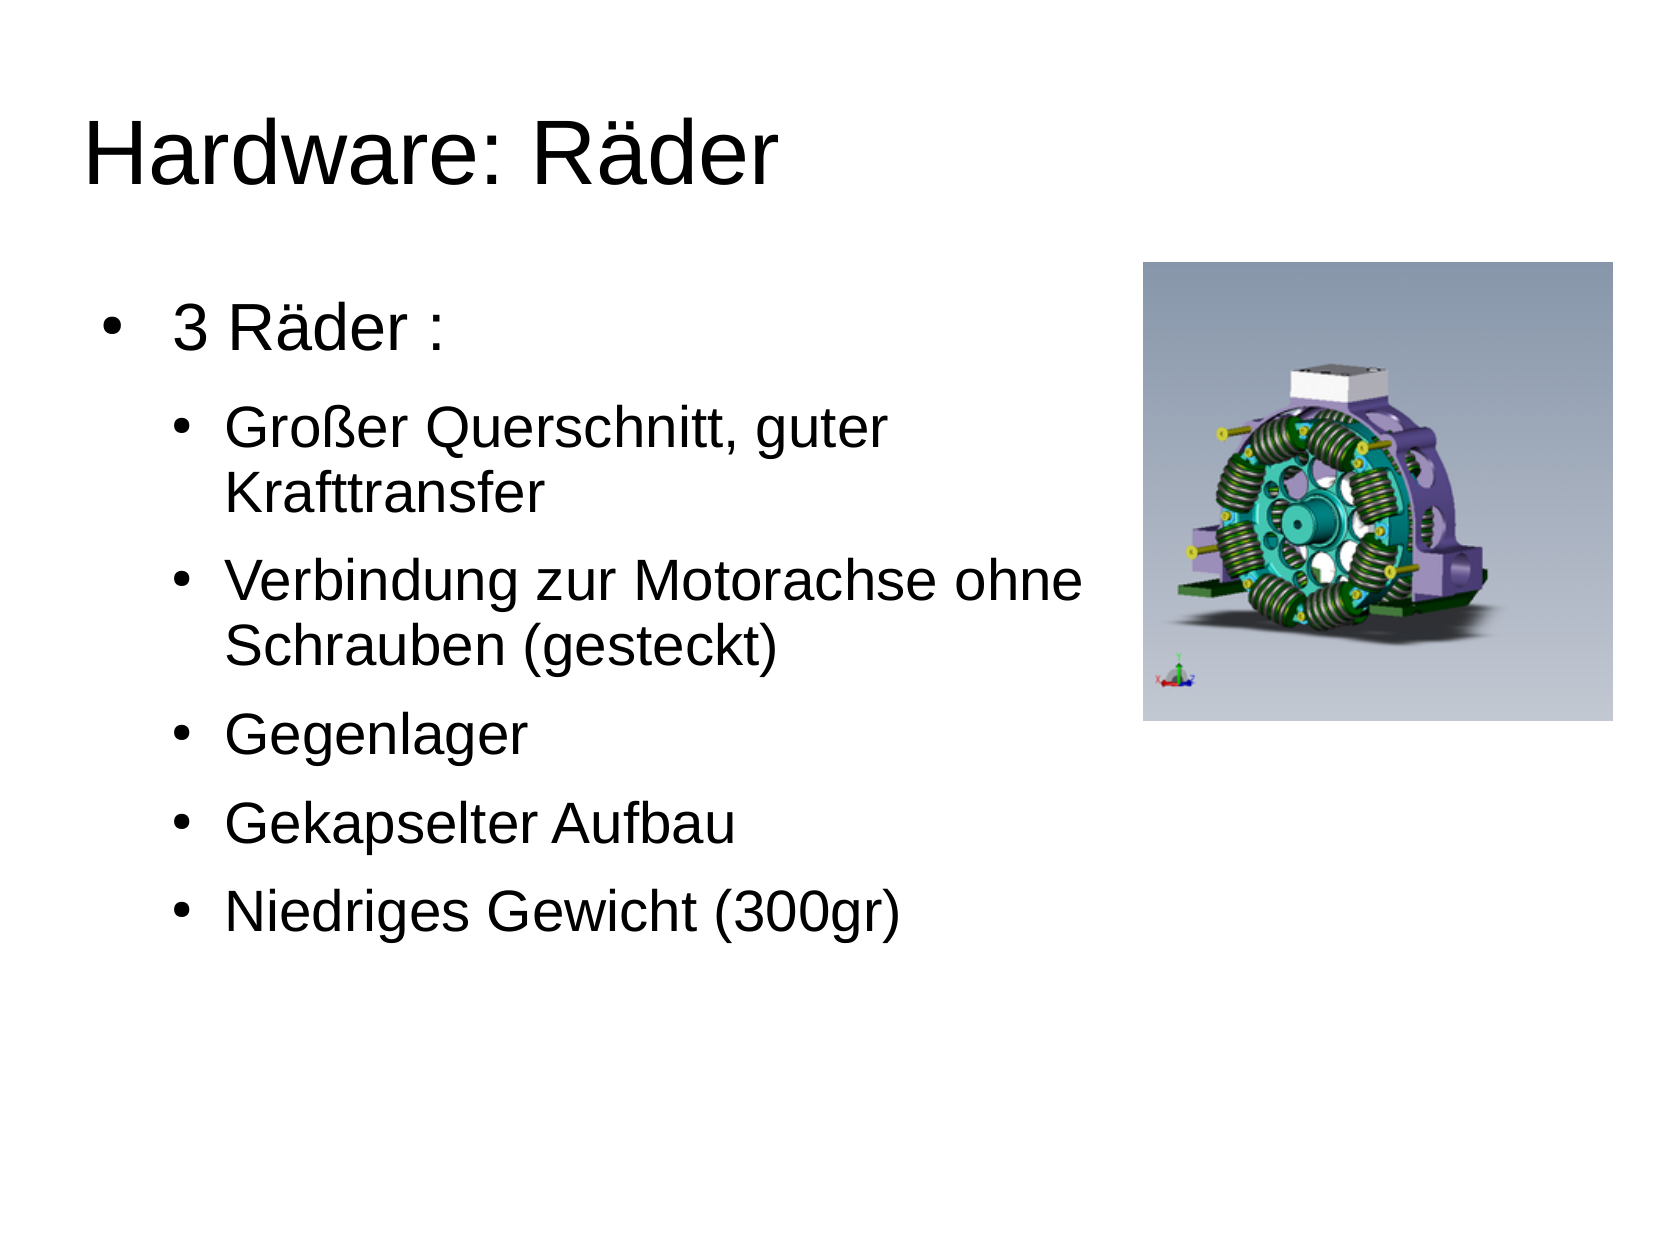

# Hardware: Räder
 3 Räder :
Großer Querschnitt, guter
Krafttransfer
Verbindung zur Motorachse ohne
Schrauben (gesteckt)
Gegenlager
Gekapselter Aufbau
Niedriges Gewicht (300gr)